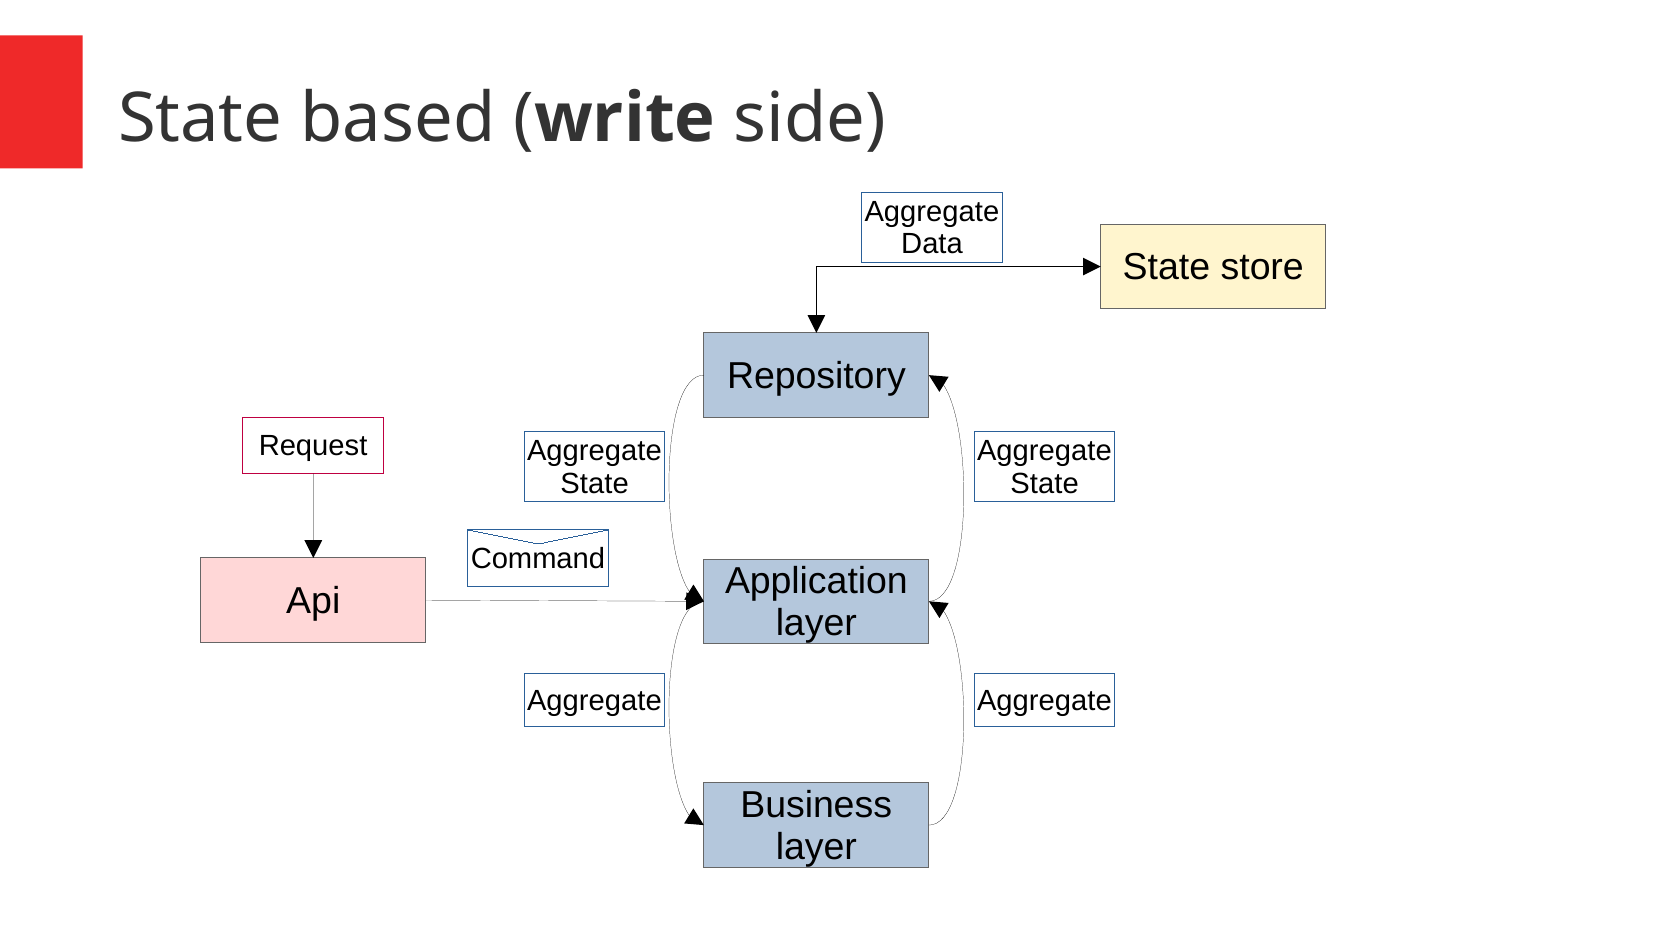

# State based (write side)
Aggregate
Data
State store
Repository
Request
Aggregate
State
Aggregate
State
Command
Api
Application
layer
Aggregate
Aggregate
Business
layer